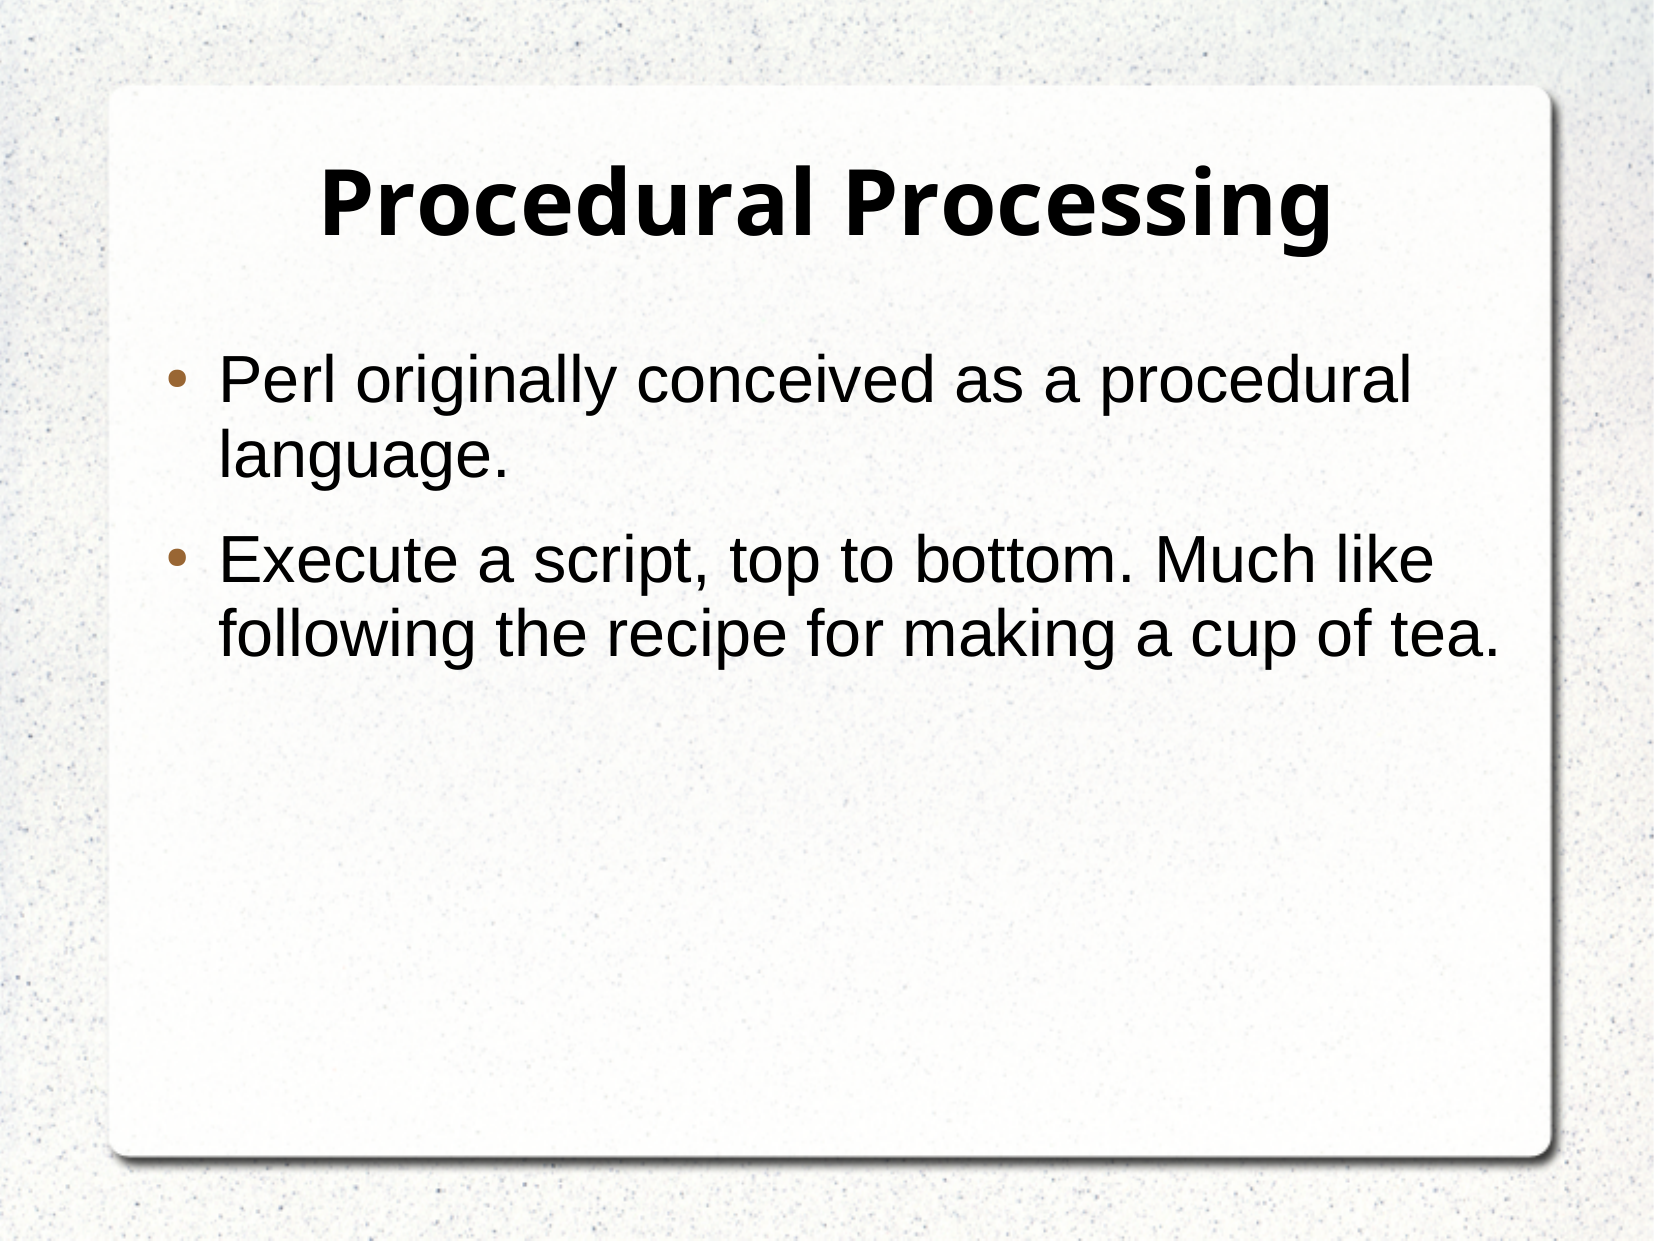

# Procedural Processing
Perl originally conceived as a procedural language.
Execute a script, top to bottom. Much like following the recipe for making a cup of tea.